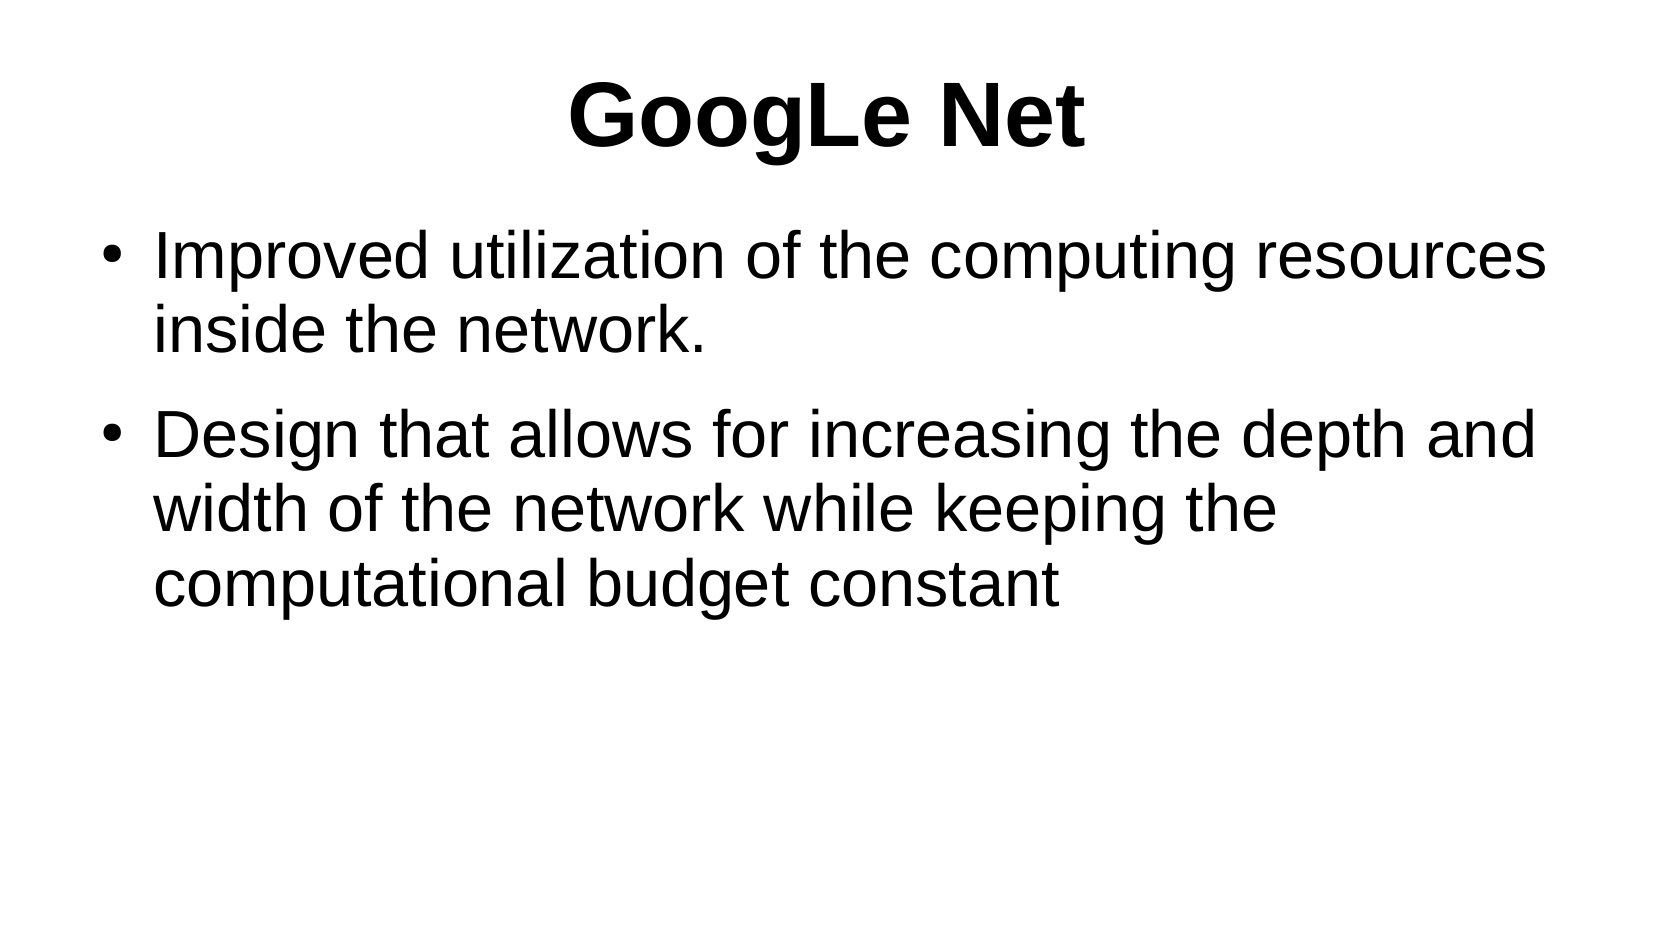

# GoogLe Net
Improved utilization of the computing resources inside the network.
Design that allows for increasing the depth and width of the network while keeping the computational budget constant